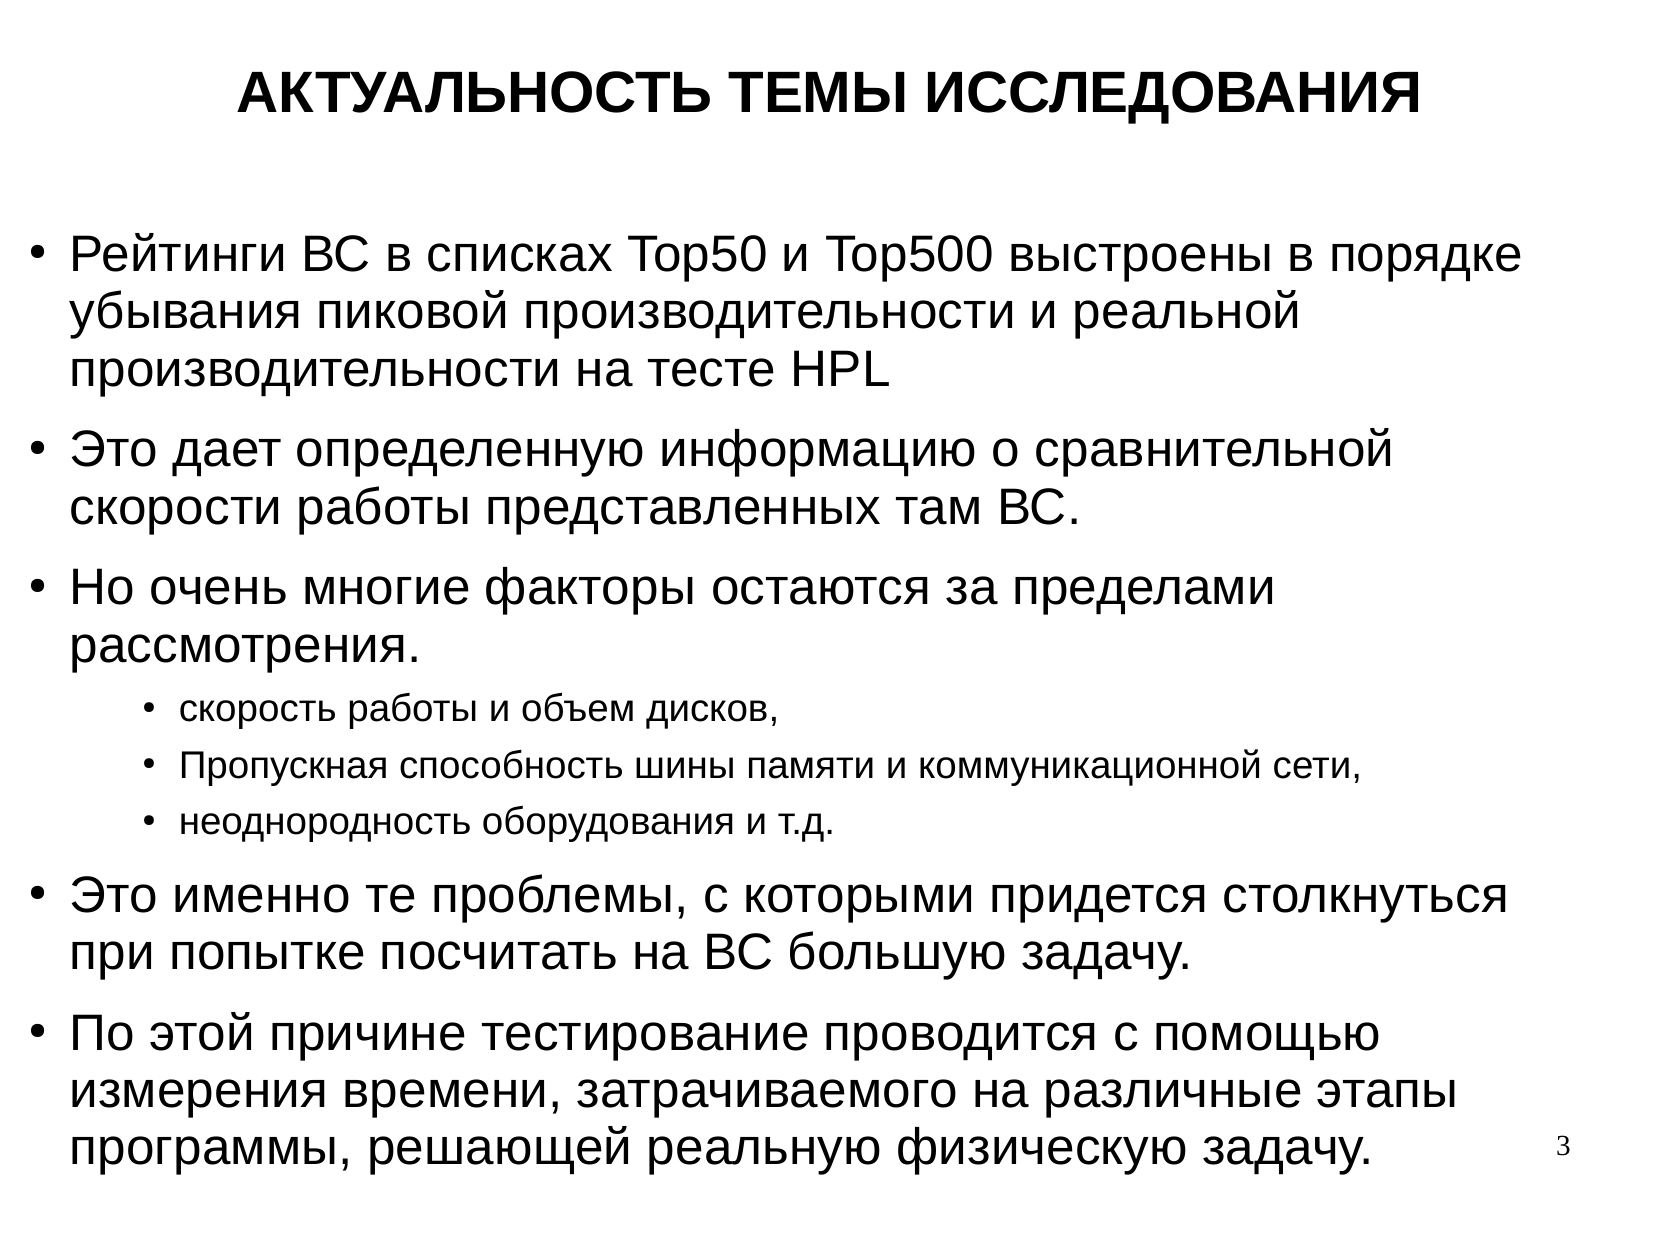

АКТУАЛЬНОСТЬ ТЕМЫ ИССЛЕДОВАНИЯ
# Рейтинги ВС в списках Top50 и Top500 выстроены в порядке убывания пиковой производительности и реальной производительности на тесте HPL
Это дает определенную информацию о сравнительной скорости работы представленных там ВС.
Но очень многие факторы остаются за пределами рассмотрения.
скорость работы и объем дисков,
Пропускная способность шины памяти и коммуникационной сети,
неоднородность оборудования и т.д.
Это именно те проблемы, с которыми придется столкнуться при попытке посчитать на ВС большую задачу.
По этой причине тестирование проводится с помощью измерения времени, затрачиваемого на различные этапы программы, решающей реальную физическую задачу.
3